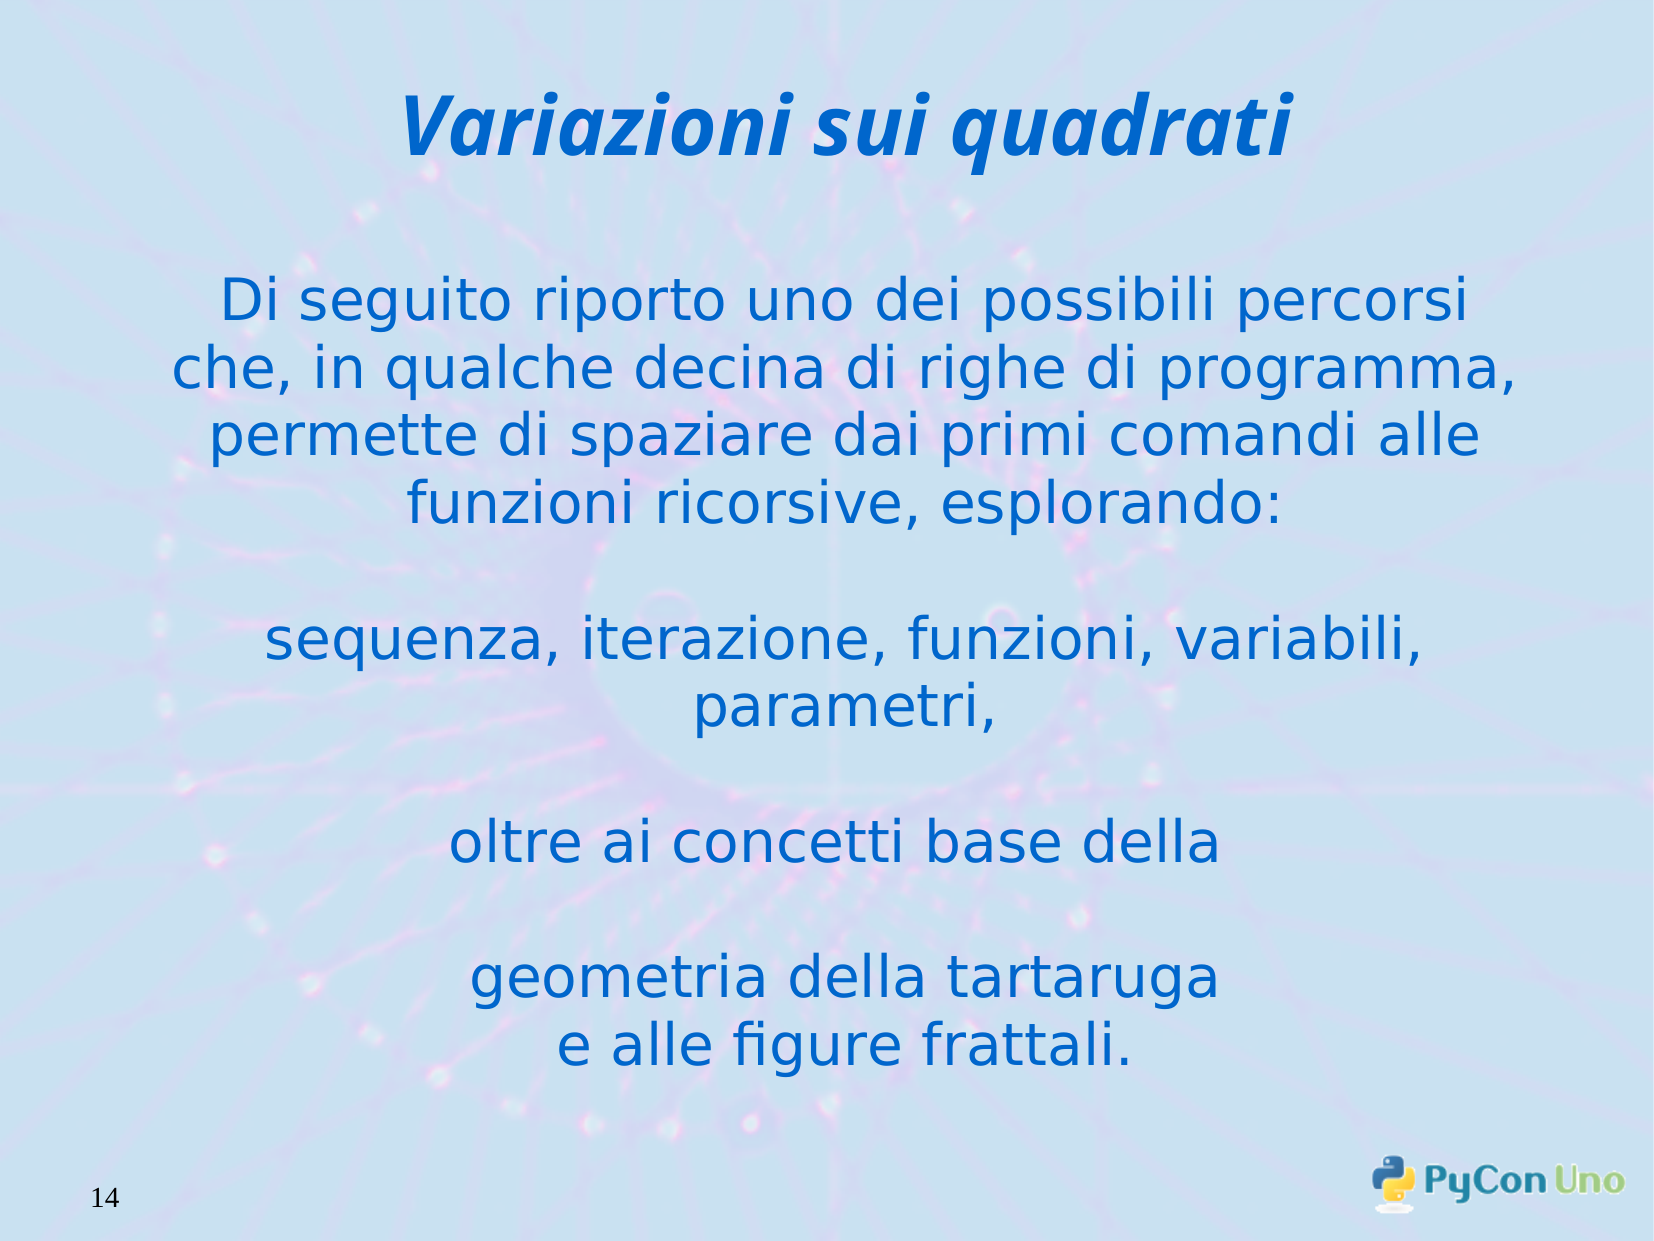

# Variazioni sui quadrati
Di seguito riporto uno dei possibili percorsi che, in qualche decina di righe di programma, permette di spaziare dai primi comandi alle funzioni ricorsive, esplorando:
sequenza, iterazione, funzioni, variabili, parametri,
oltre ai concetti base della
geometria della tartaruga
e alle figure frattali.
14